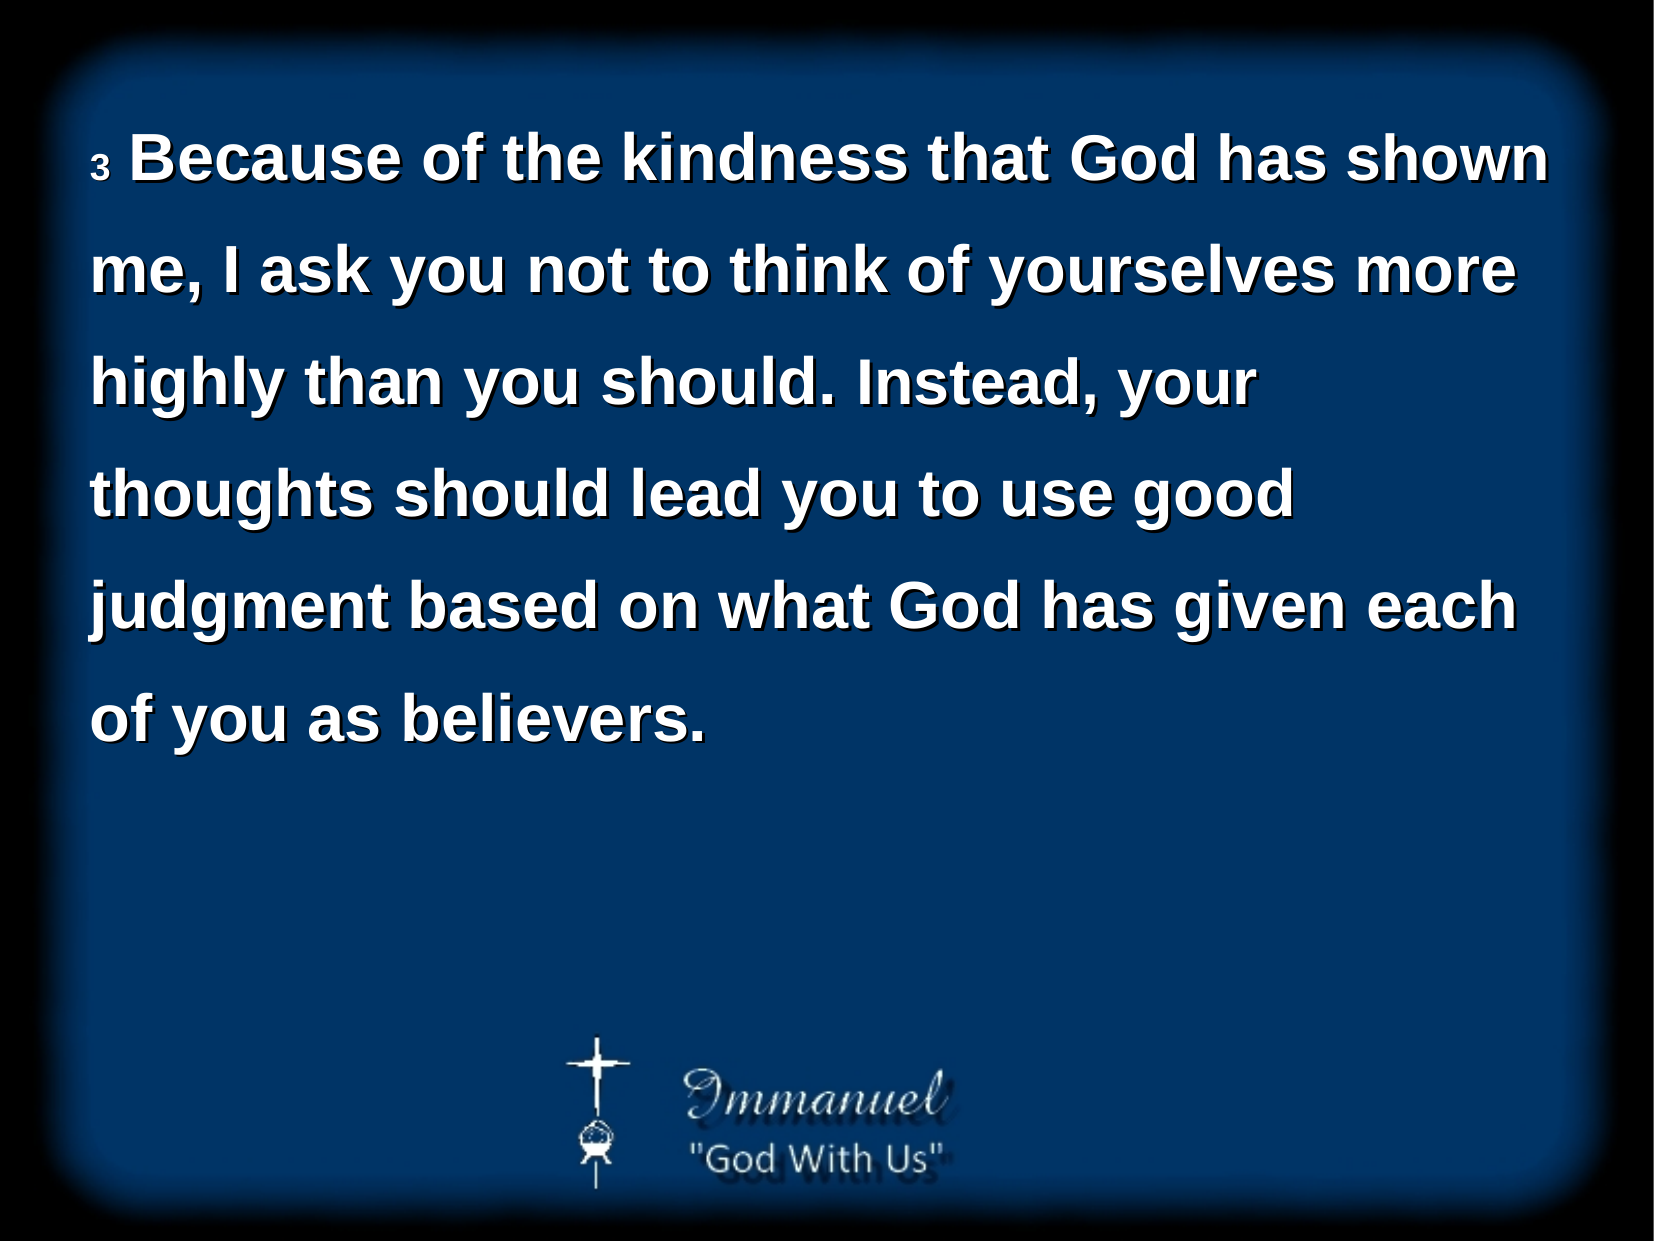

3 Because of the kindness that God has shown me, I ask you not to think of yourselves more highly than you should. Instead, your thoughts should lead you to use good judgment based on what God has given each of you as believers.